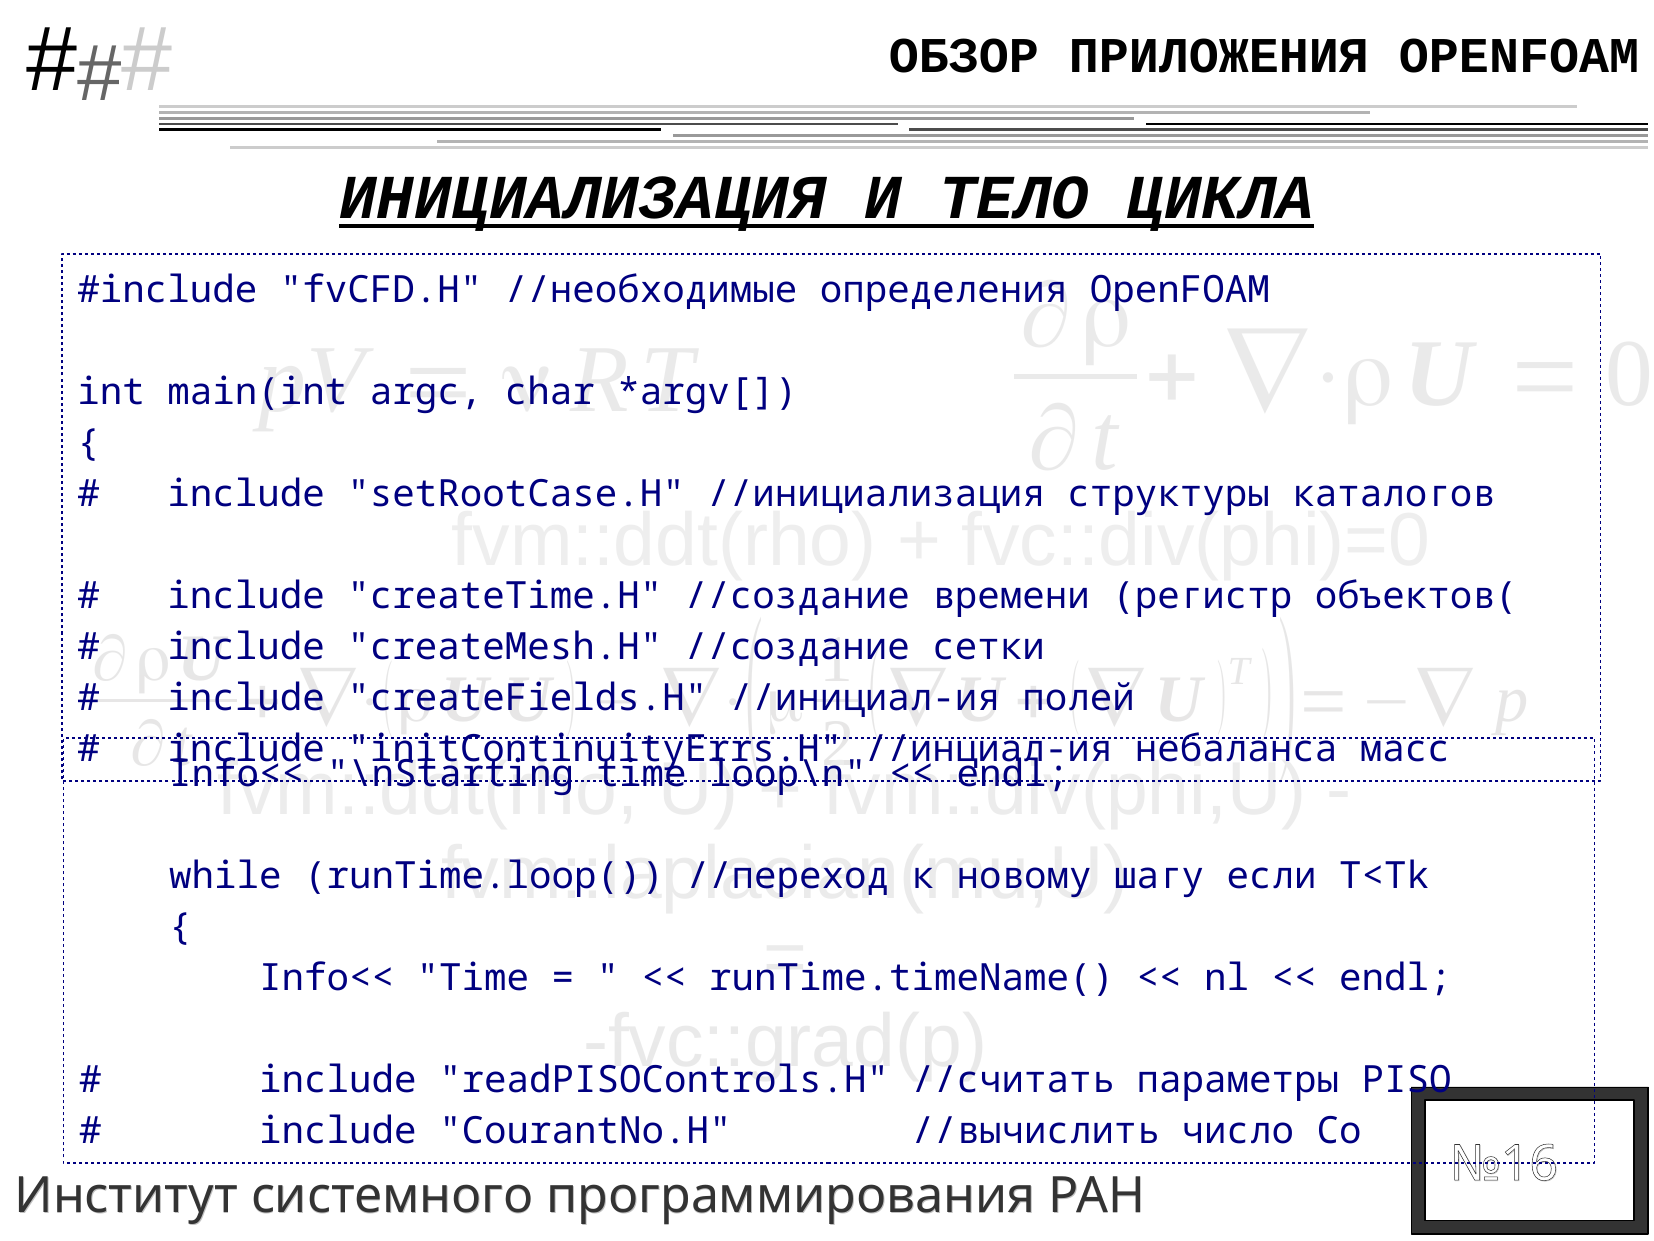

# ИНИЦИАЛИЗАЦИЯ И ТЕЛО ЦИКЛА
#include "fvCFD.H" //необходимые определения OpenFOAM
int main(int argc, char *argv[])
{
# include "setRootCase.H" //инициализация структуры каталогов
# include "createTime.H" //создание времени (регистр объектов(
# include "createMesh.H" //создание сетки
# include "createFields.H" //инициал-ия полей
# include "initContinuityErrs.H" //инциал-ия небаланса масс
 Info<< "\nStarting time loop\n" << endl;
 while (runTime.loop()) //переход к новому шагу если T<Tk
 {
 Info<< "Time = " << runTime.timeName() << nl << endl;
# include "readPISOControls.H" //считать параметры PISO
# include "CourantNo.H" //вычислить число Co